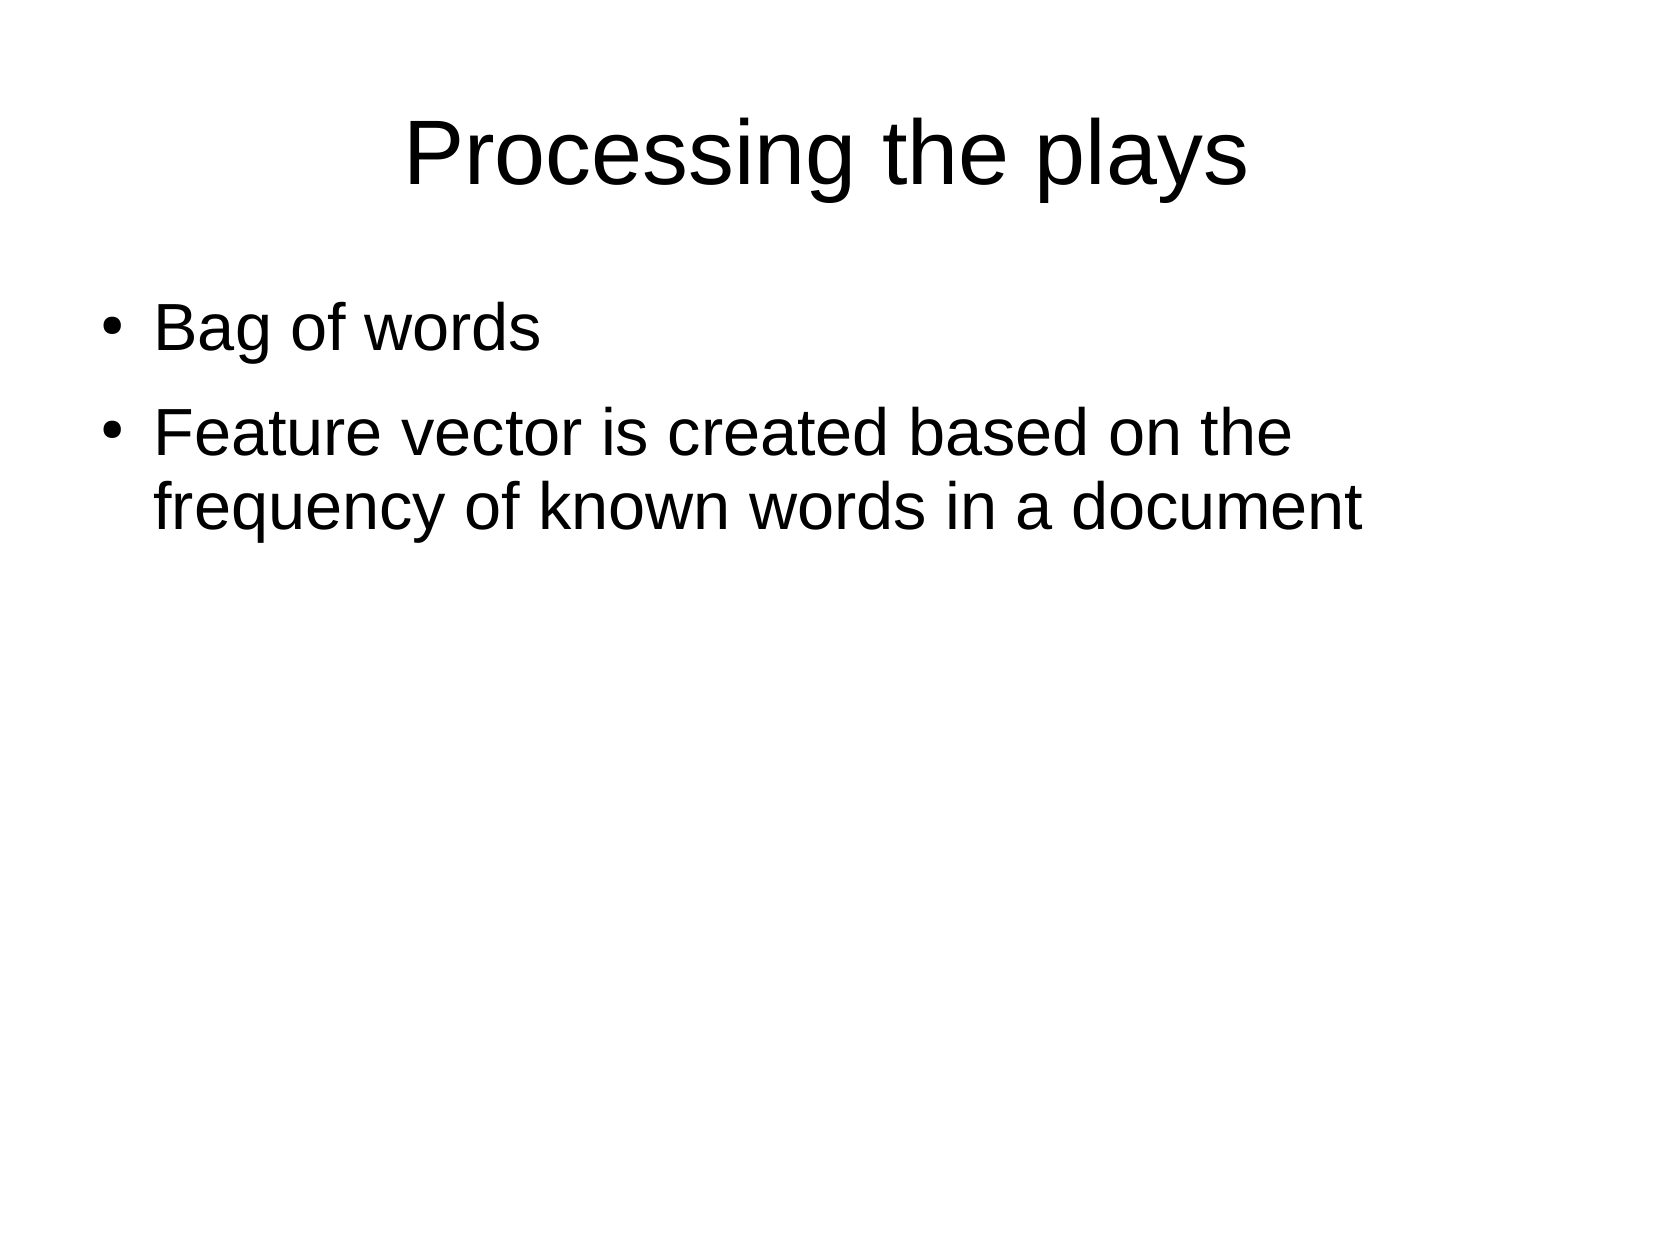

# Processing the plays
Bag of words
Feature vector is created based on the frequency of known words in a document